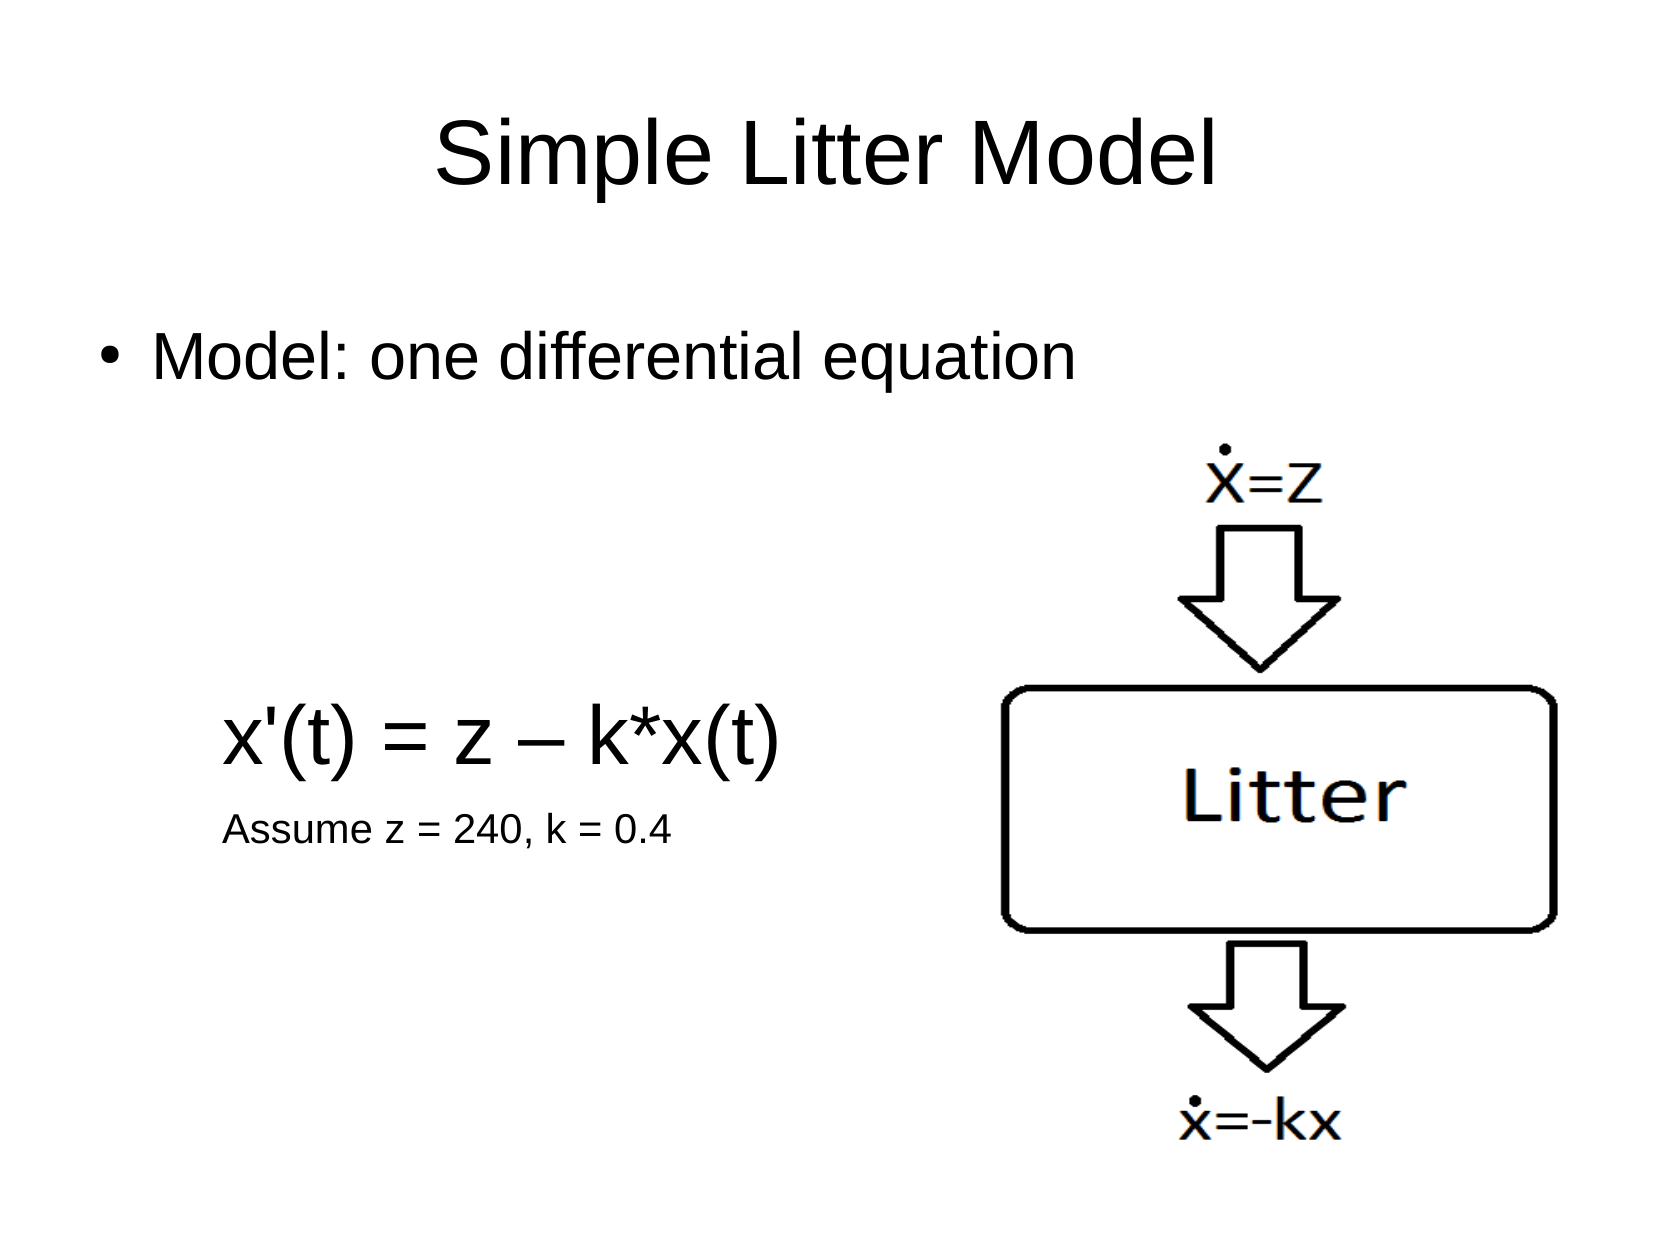

# Simple Litter Model
Model: one differential equation
x'(t) = z – k*x(t)
Assume z = 240, k = 0.4